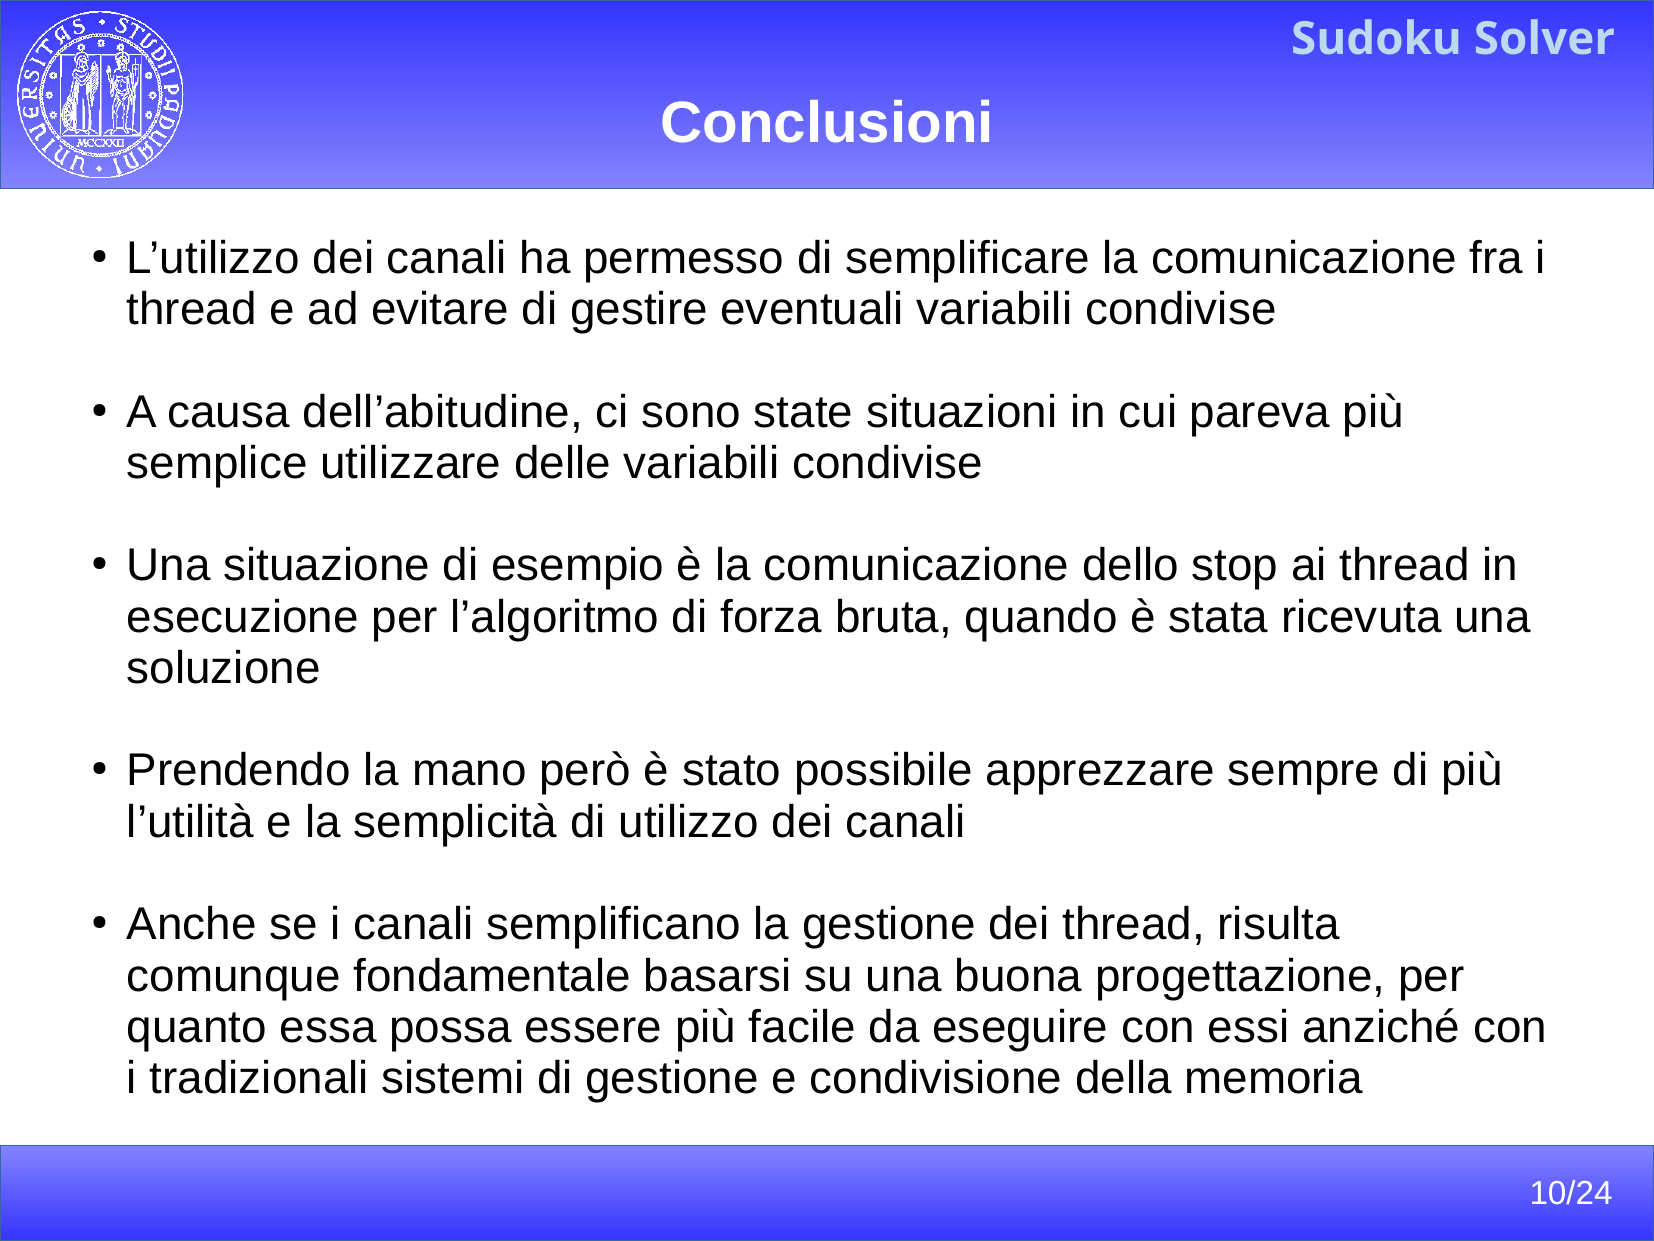

Sudoku Solver
Conclusioni
L’utilizzo dei canali ha permesso di semplificare la comunicazione fra i thread e ad evitare di gestire eventuali variabili condivise
A causa dell’abitudine, ci sono state situazioni in cui pareva più semplice utilizzare delle variabili condivise
Una situazione di esempio è la comunicazione dello stop ai thread in esecuzione per l’algoritmo di forza bruta, quando è stata ricevuta una soluzione
Prendendo la mano però è stato possibile apprezzare sempre di più l’utilità e la semplicità di utilizzo dei canali
Anche se i canali semplificano la gestione dei thread, risulta comunque fondamentale basarsi su una buona progettazione, per quanto essa possa essere più facile da eseguire con essi anziché con i tradizionali sistemi di gestione e condivisione della memoria
10/24